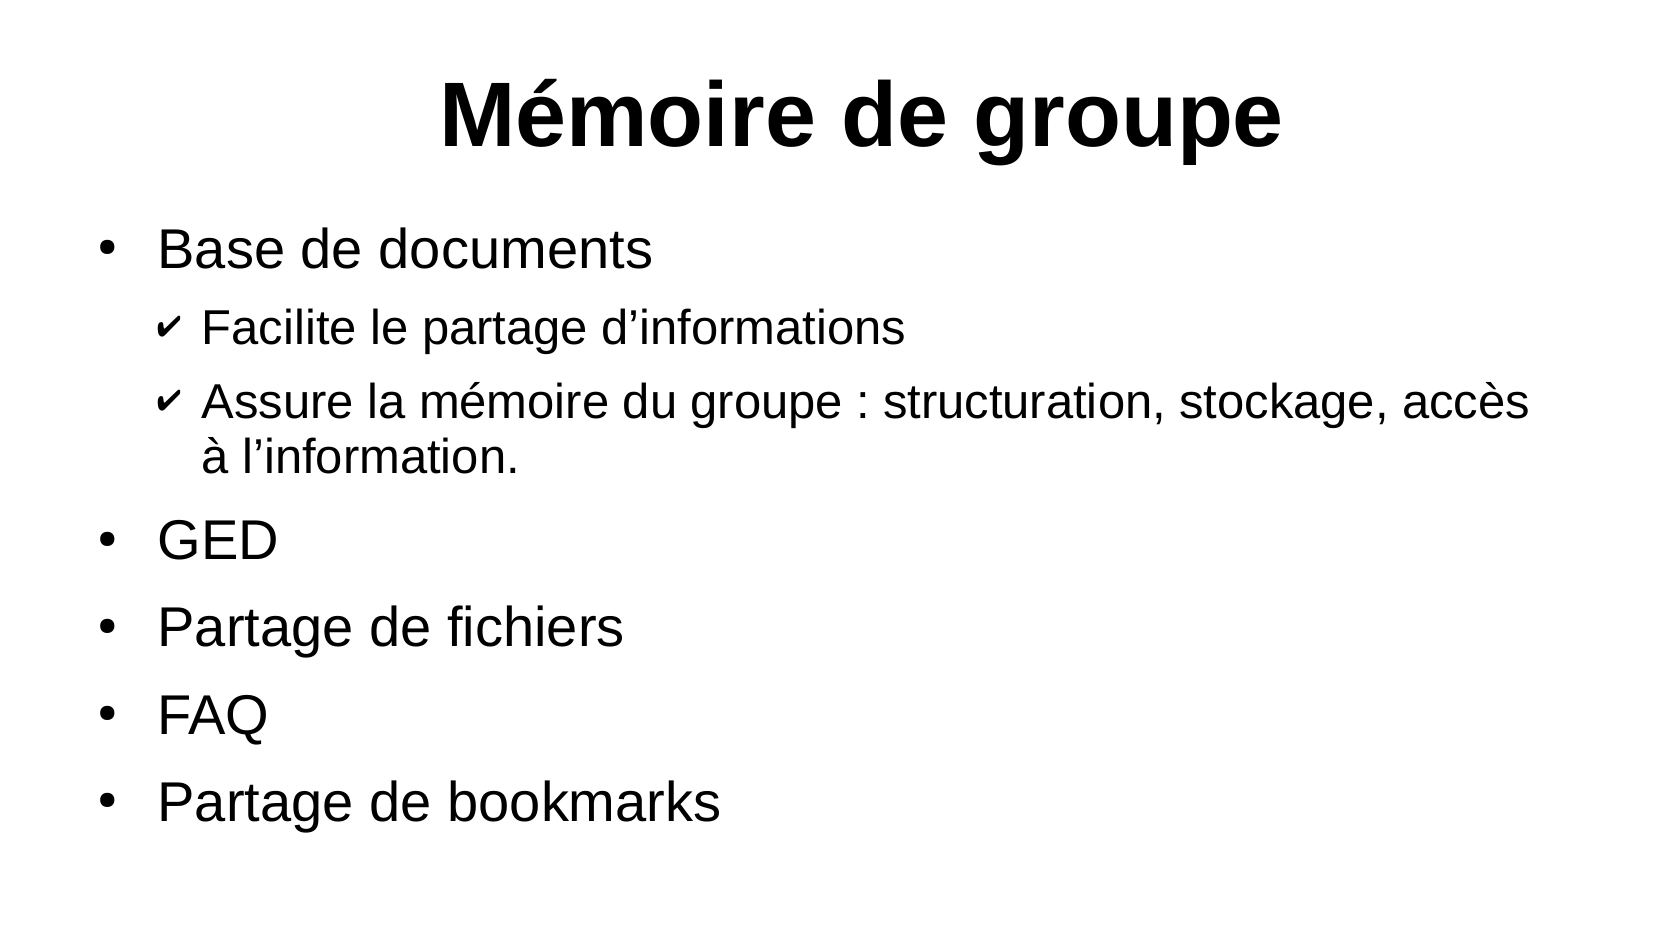

# Mémoire de groupe
 Base de documents
Facilite le partage d’informations
Assure la mémoire du groupe : structuration, stockage, accès à l’information.
 GED
 Partage de fichiers
 FAQ
 Partage de bookmarks